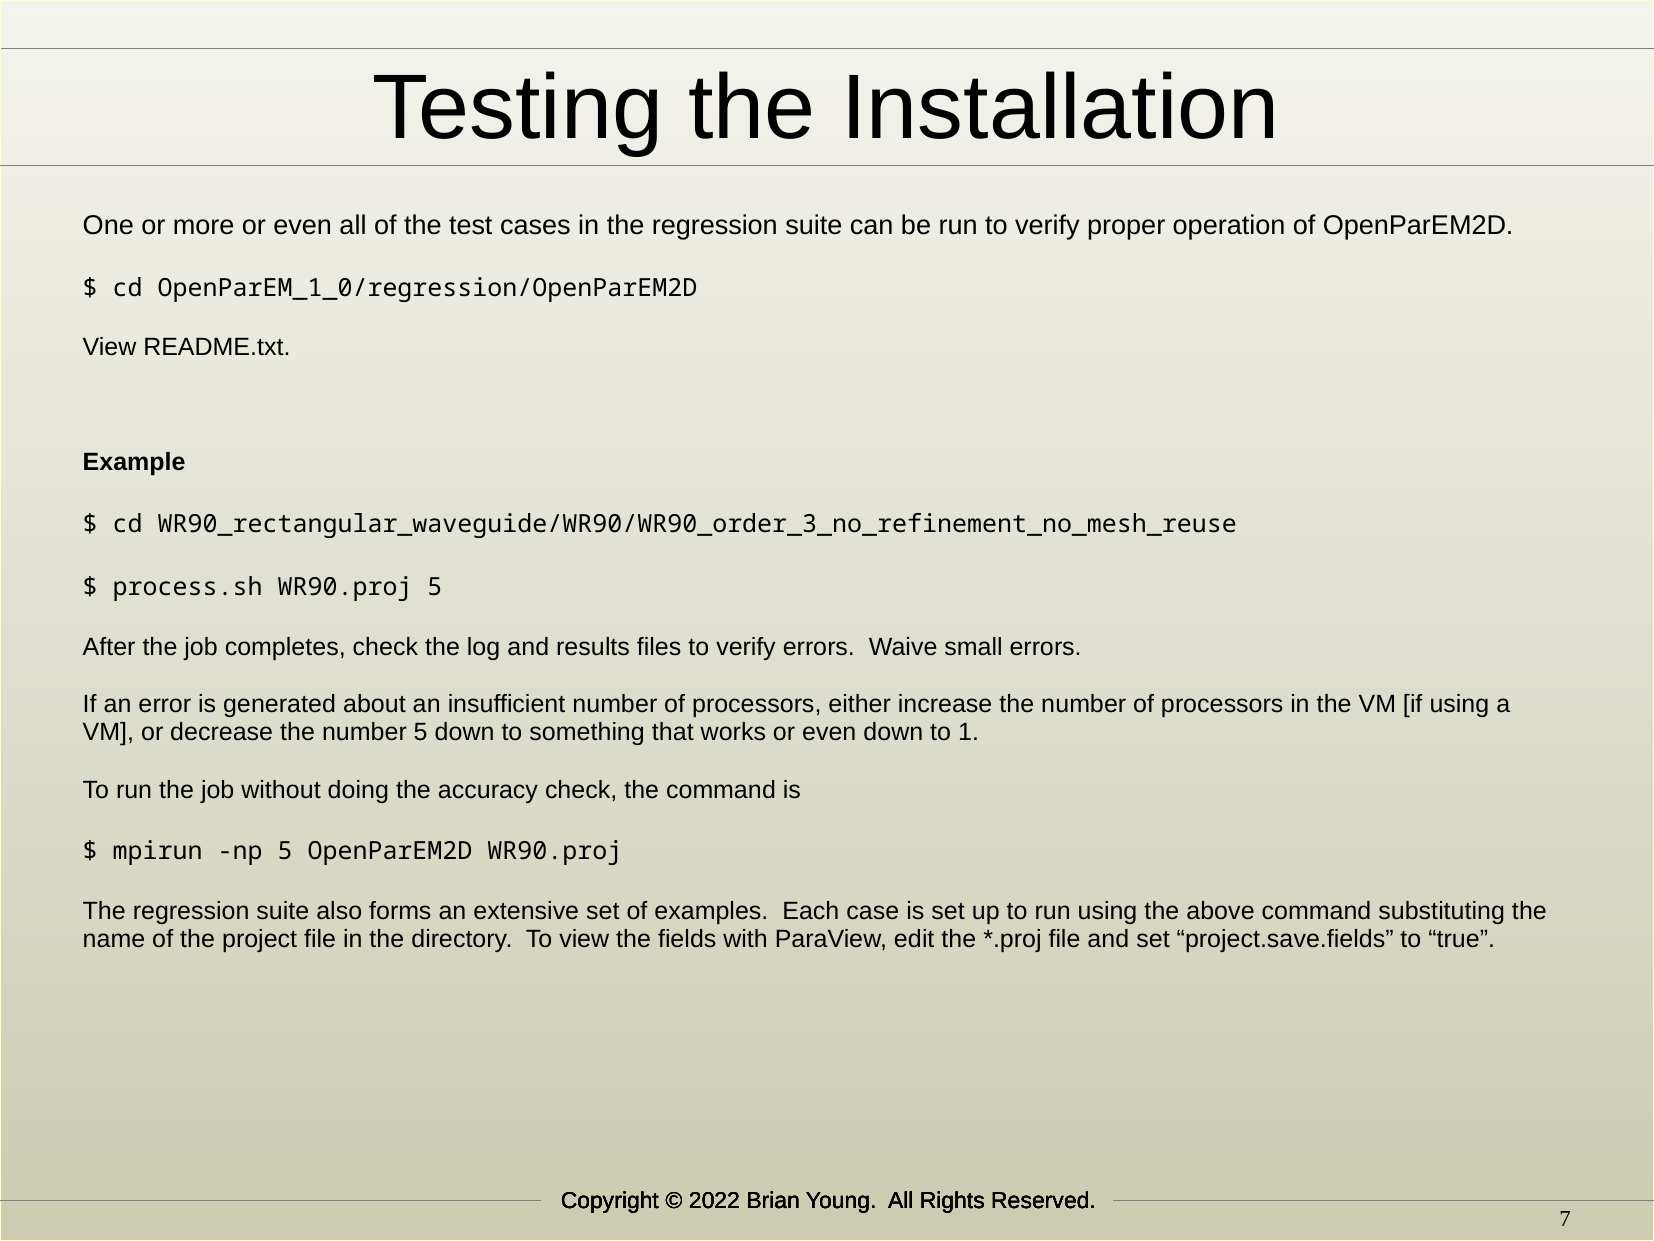

# Testing the Installation
One or more or even all of the test cases in the regression suite can be run to verify proper operation of OpenParEM2D.
$ cd OpenParEM_1_0/regression/OpenParEM2D
View README.txt.
Example
$ cd WR90_rectangular_waveguide/WR90/WR90_order_3_no_refinement_no_mesh_reuse
$ process.sh WR90.proj 5
After the job completes, check the log and results files to verify errors. Waive small errors.
If an error is generated about an insufficient number of processors, either increase the number of processors in the VM [if using a VM], or decrease the number 5 down to something that works or even down to 1.
To run the job without doing the accuracy check, the command is
$ mpirun -np 5 OpenParEM2D WR90.proj
The regression suite also forms an extensive set of examples. Each case is set up to run using the above command substituting the name of the project file in the directory. To view the fields with ParaView, edit the *.proj file and set “project.save.fields” to “true”.
7